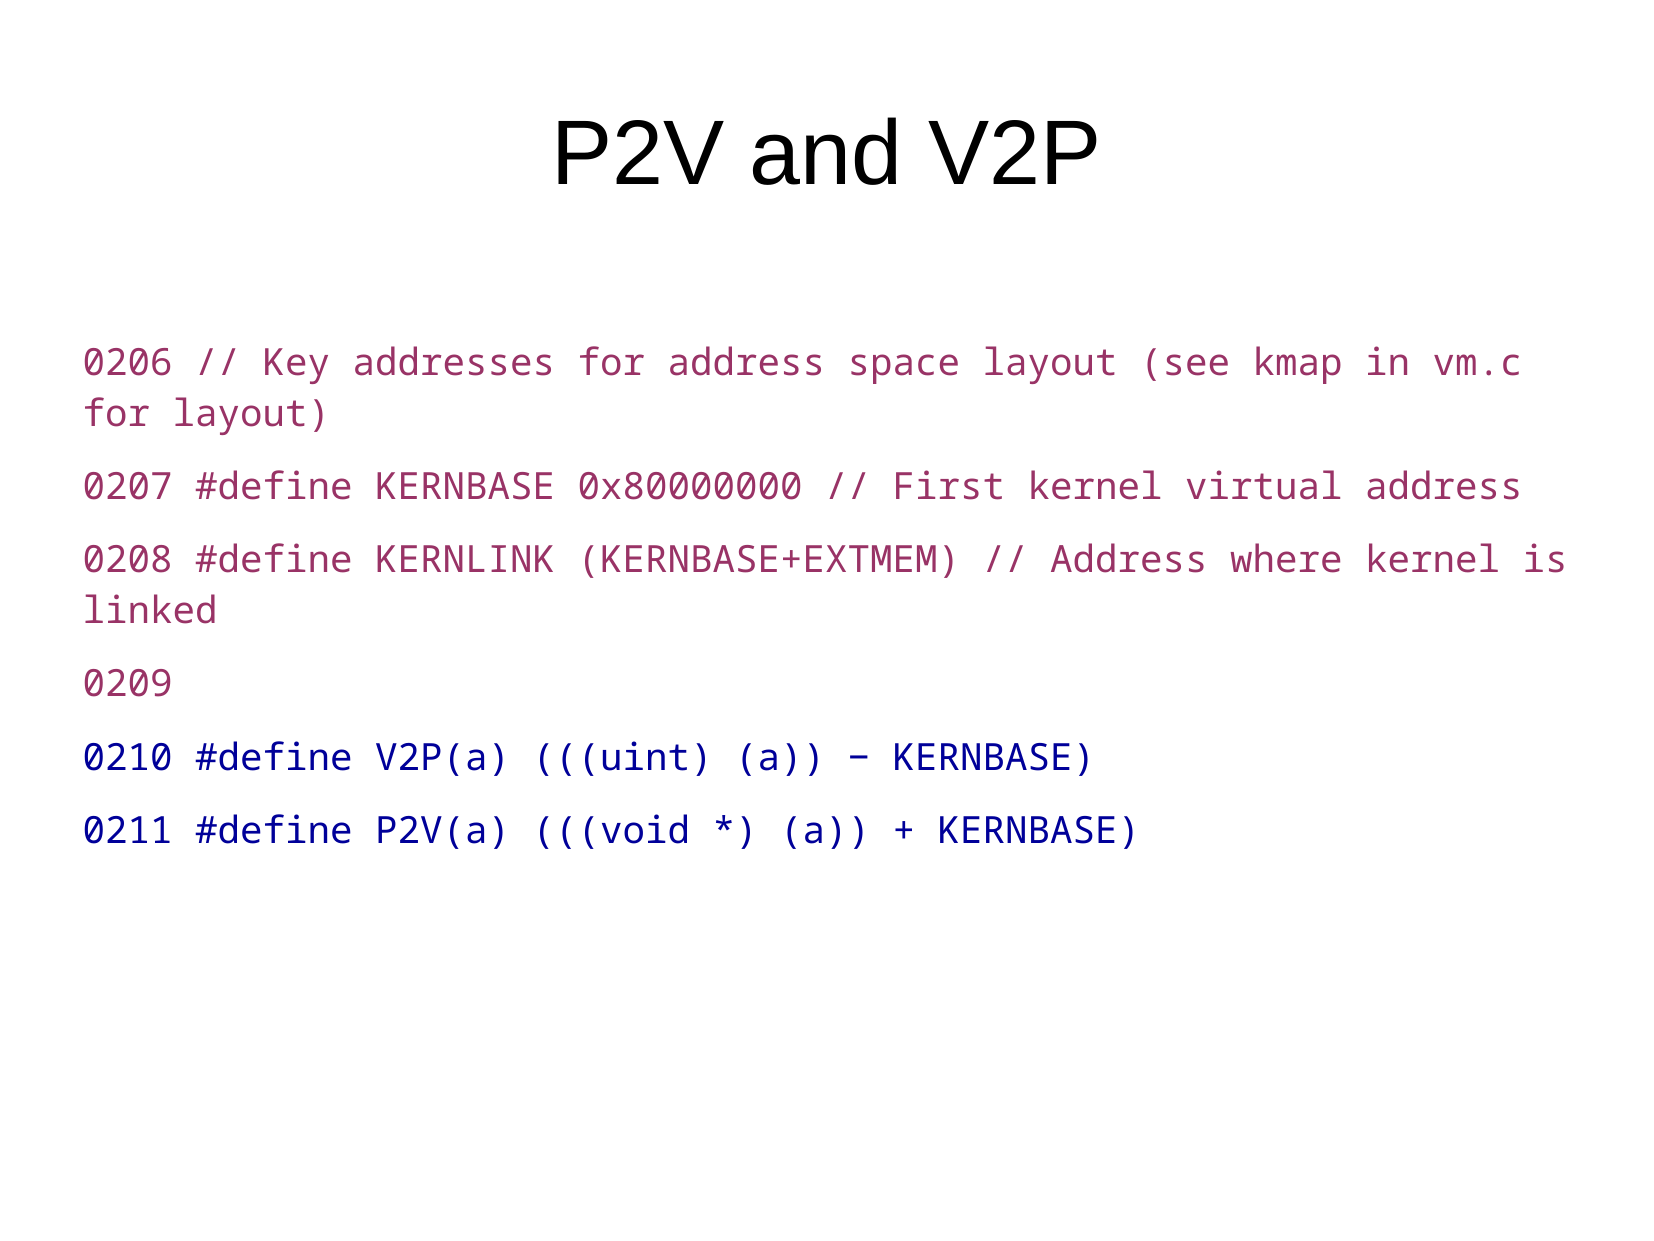

P2V and V2P
# 0206 // Key addresses for address space layout (see kmap in vm.c for layout)
0207 #define KERNBASE 0x80000000 // First kernel virtual address
0208 #define KERNLINK (KERNBASE+EXTMEM) // Address where kernel is linked
0209
0210 #define V2P(a) (((uint) (a)) − KERNBASE)
0211 #define P2V(a) (((void *) (a)) + KERNBASE)